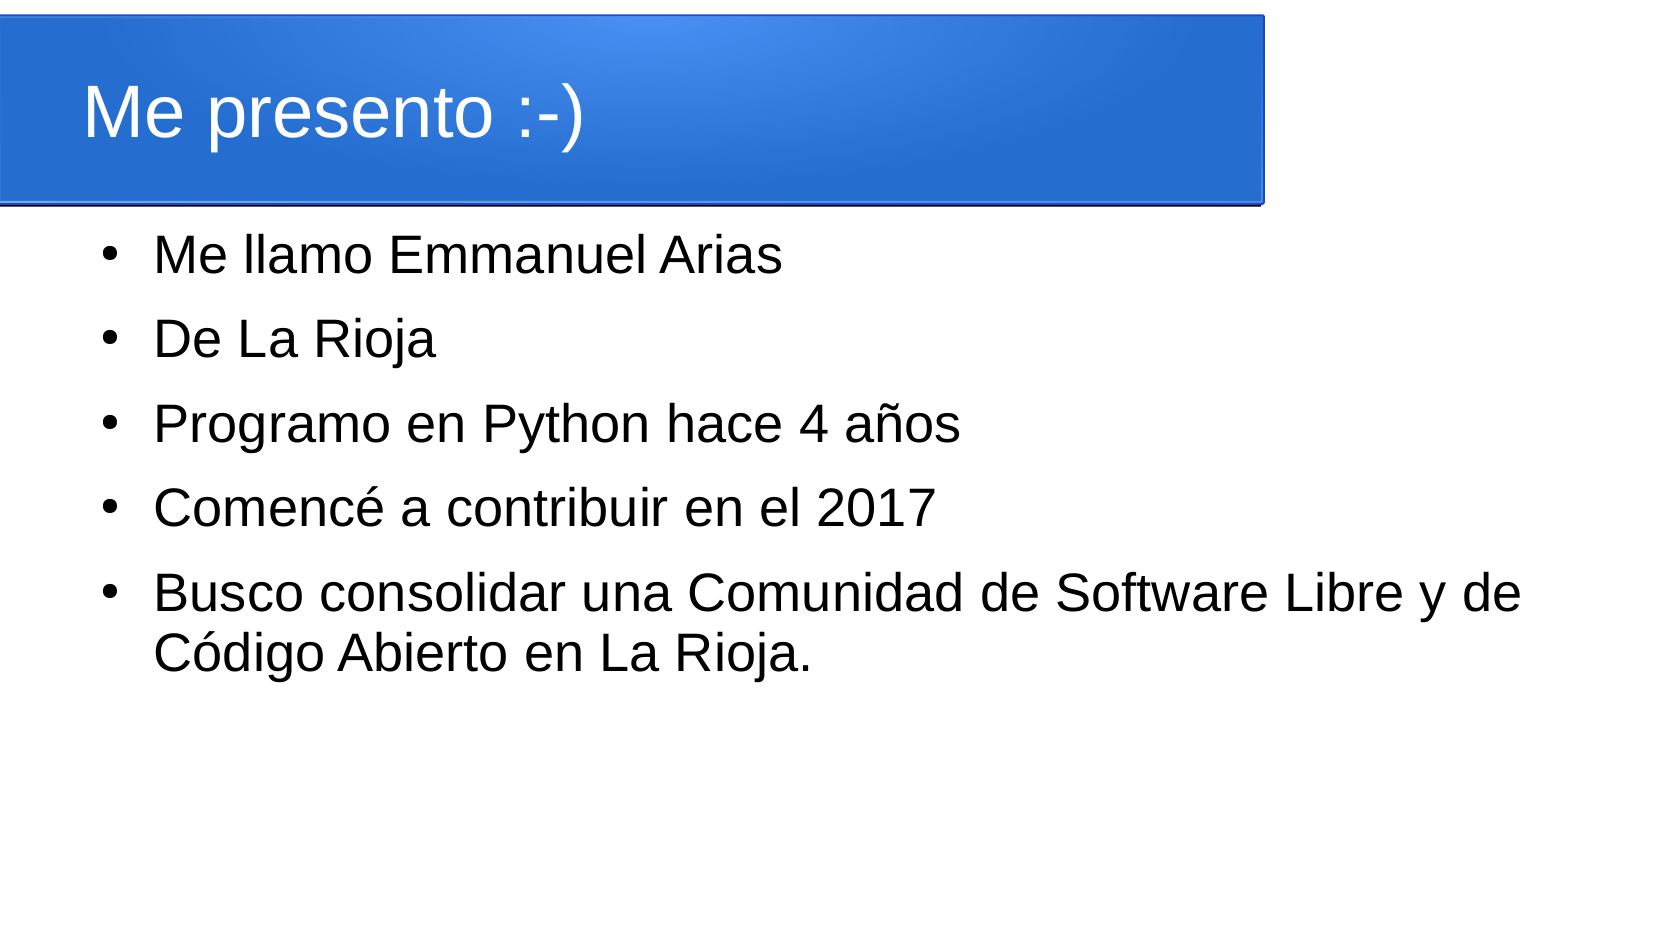

# Me presento :-)
Me llamo Emmanuel Arias
De La Rioja
Programo en Python hace 4 años
Comencé a contribuir en el 2017
Busco consolidar una Comunidad de Software Libre y de Código Abierto en La Rioja.